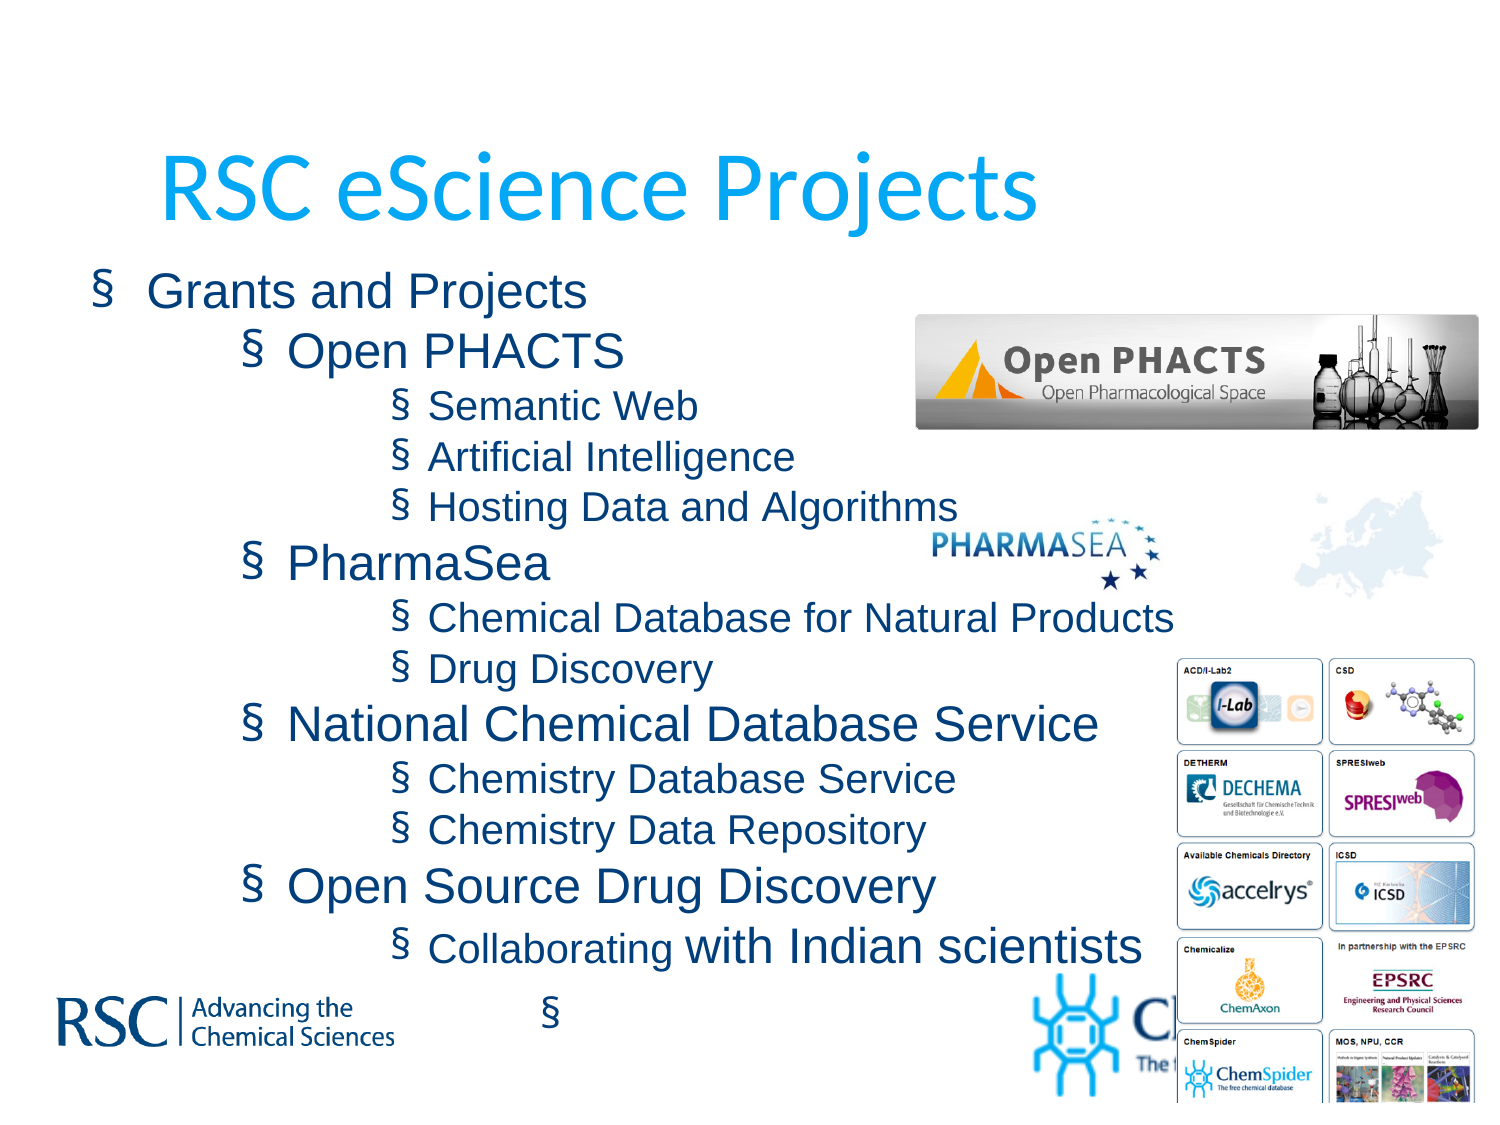

# RSC eScience Projects
Grants and Projects
Open PHACTS
Semantic Web
Artificial Intelligence
Hosting Data and Algorithms
PharmaSea
Chemical Database for Natural Products
Drug Discovery
National Chemical Database Service
Chemistry Database Service
Chemistry Data Repository
Open Source Drug Discovery
Collaborating with Indian scientists